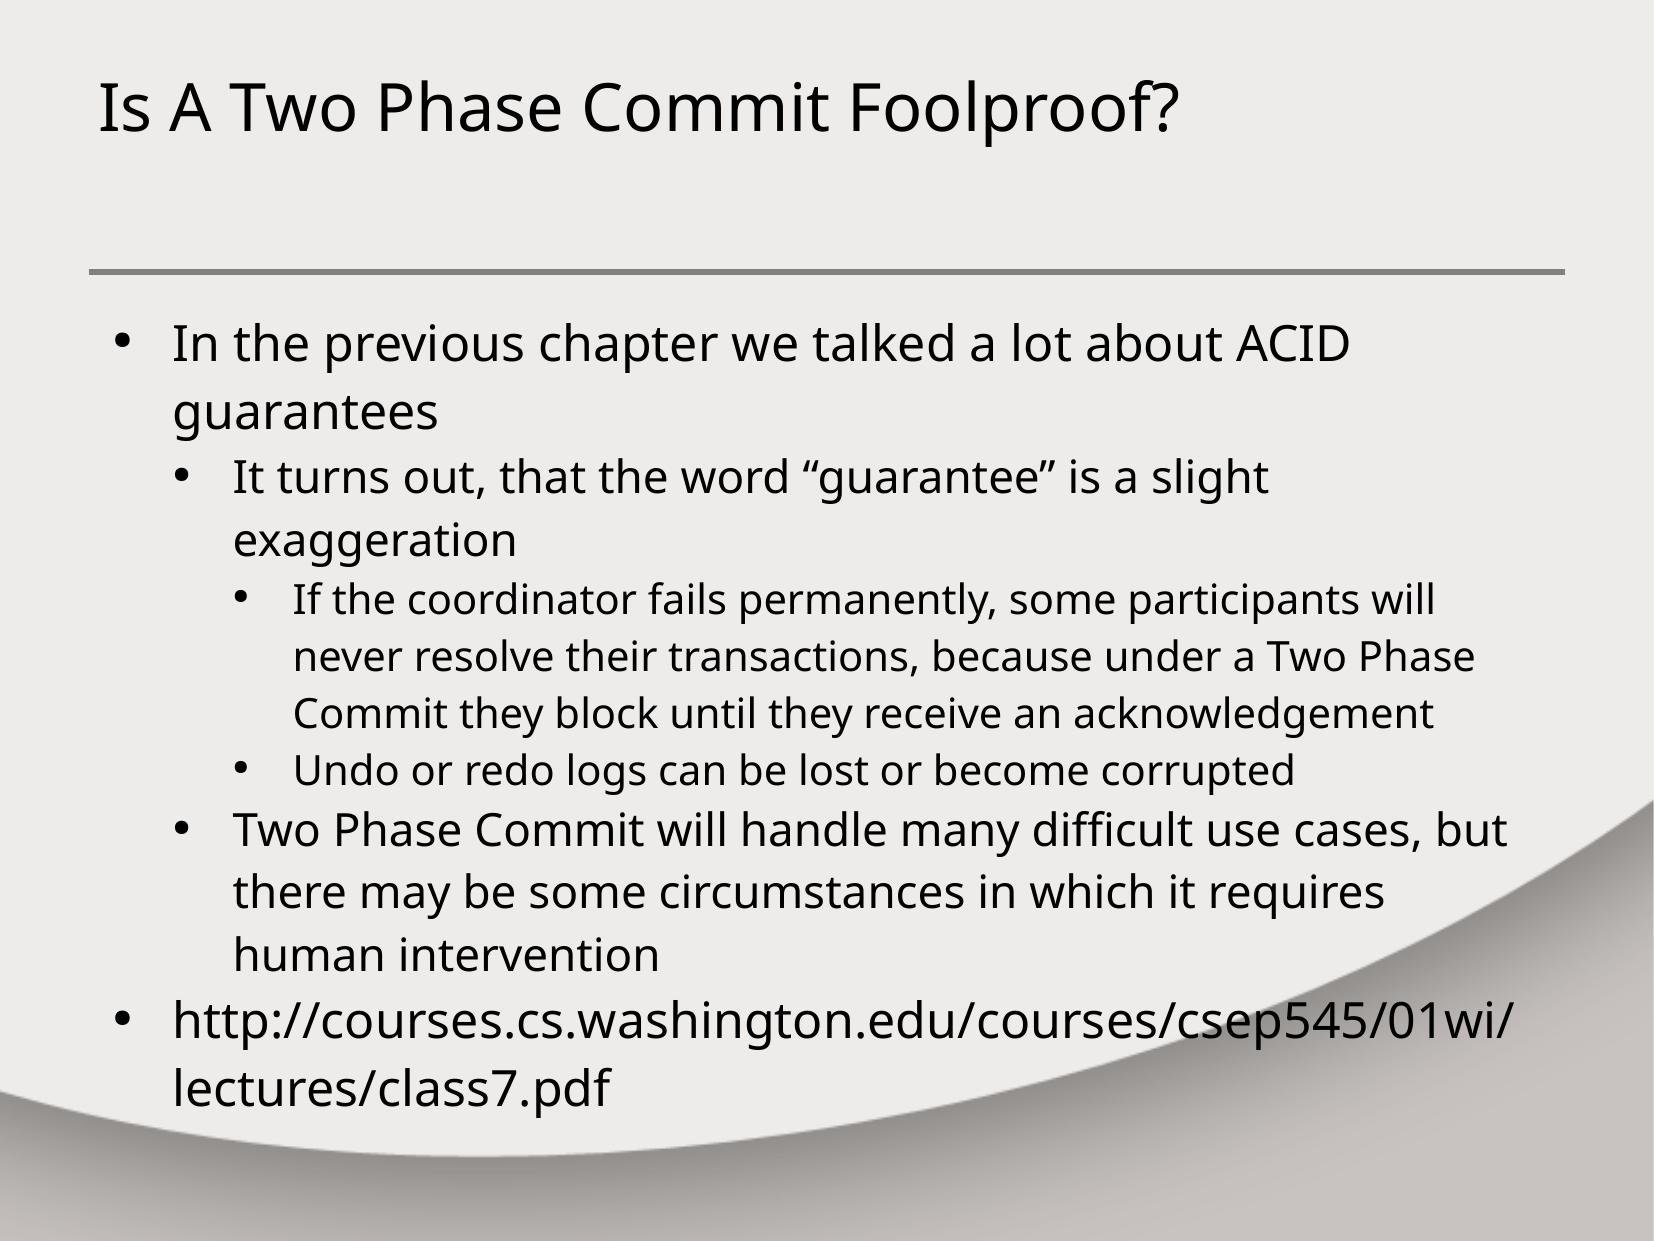

# Is A Two Phase Commit Foolproof?
In the previous chapter we talked a lot about ACID guarantees
It turns out, that the word “guarantee” is a slight exaggeration
If the coordinator fails permanently, some participants will never resolve their transactions, because under a Two Phase Commit they block until they receive an acknowledgement
Undo or redo logs can be lost or become corrupted
Two Phase Commit will handle many difficult use cases, but there may be some circumstances in which it requires human intervention
http://courses.cs.washington.edu/courses/csep545/01wi/lectures/class7.pdf